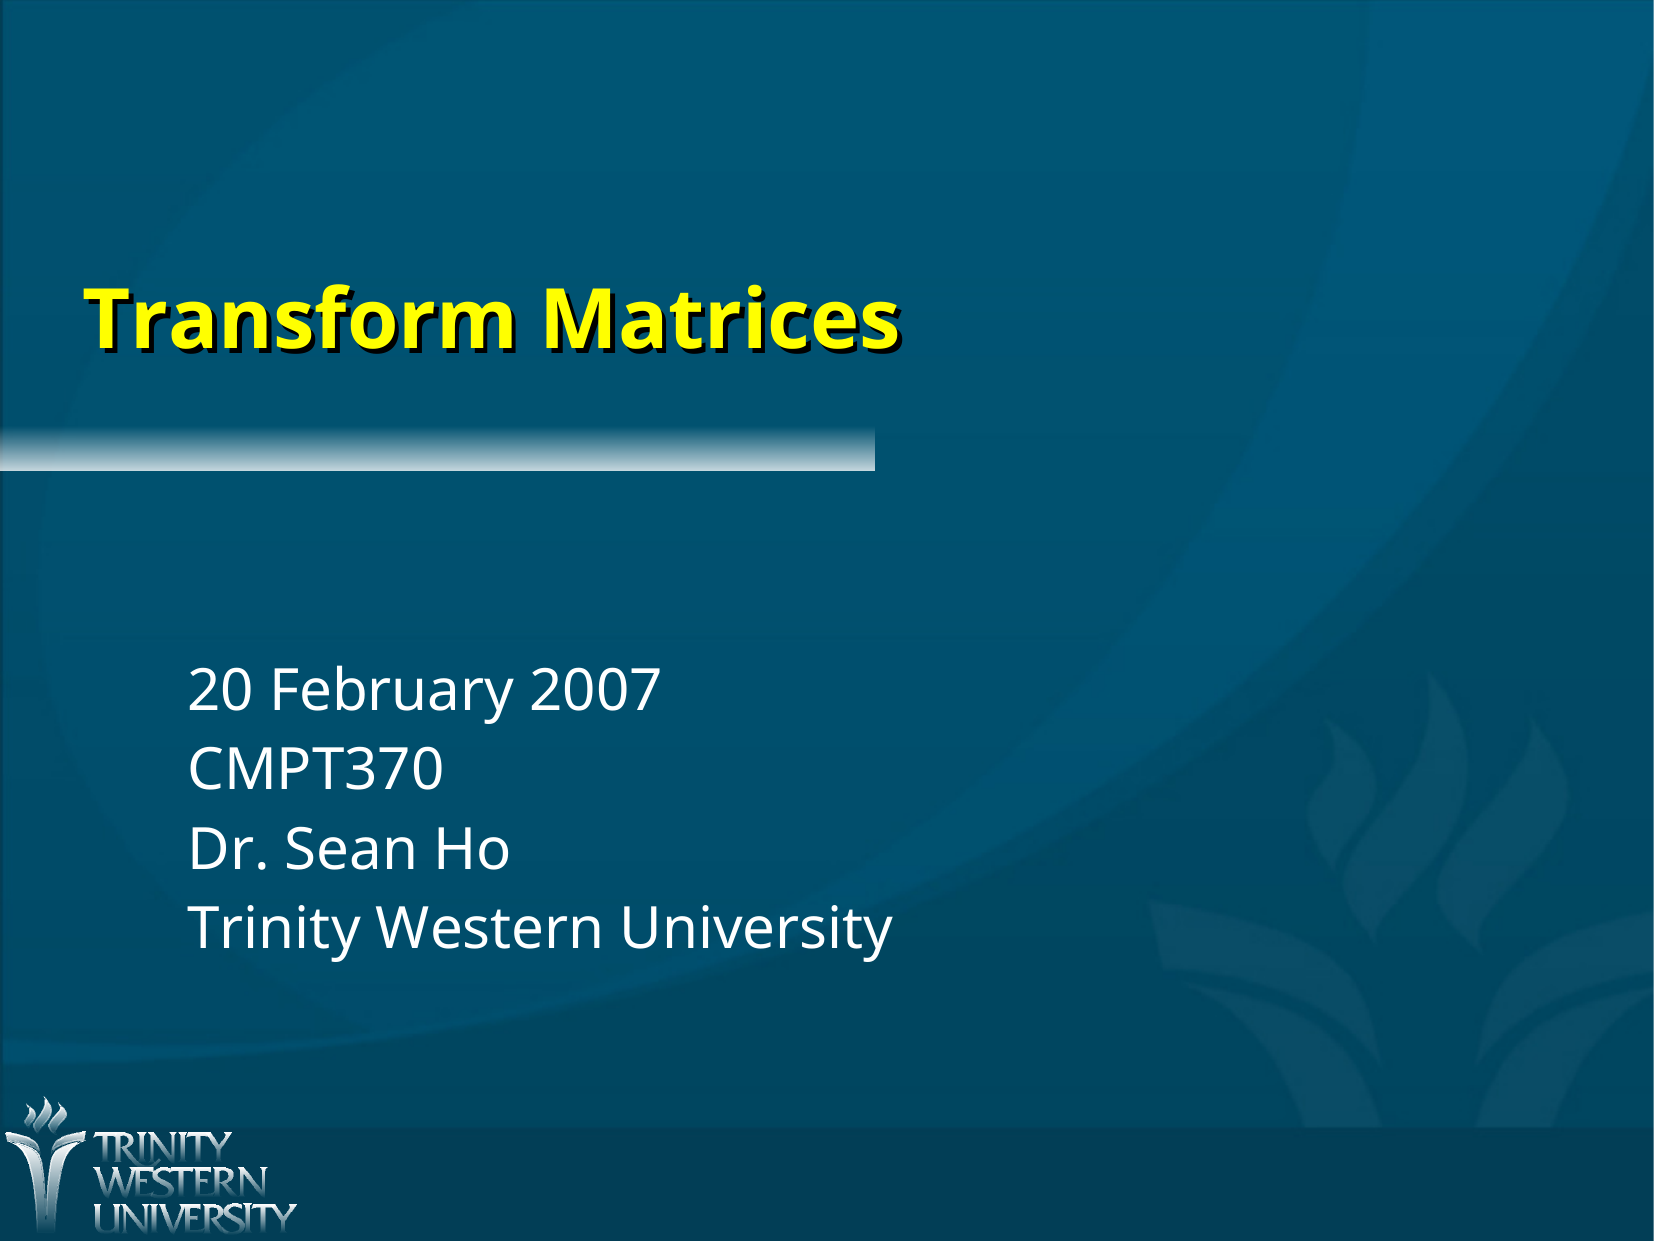

# Transform Matrices
20 February 2007
CMPT370
Dr. Sean Ho
Trinity Western University